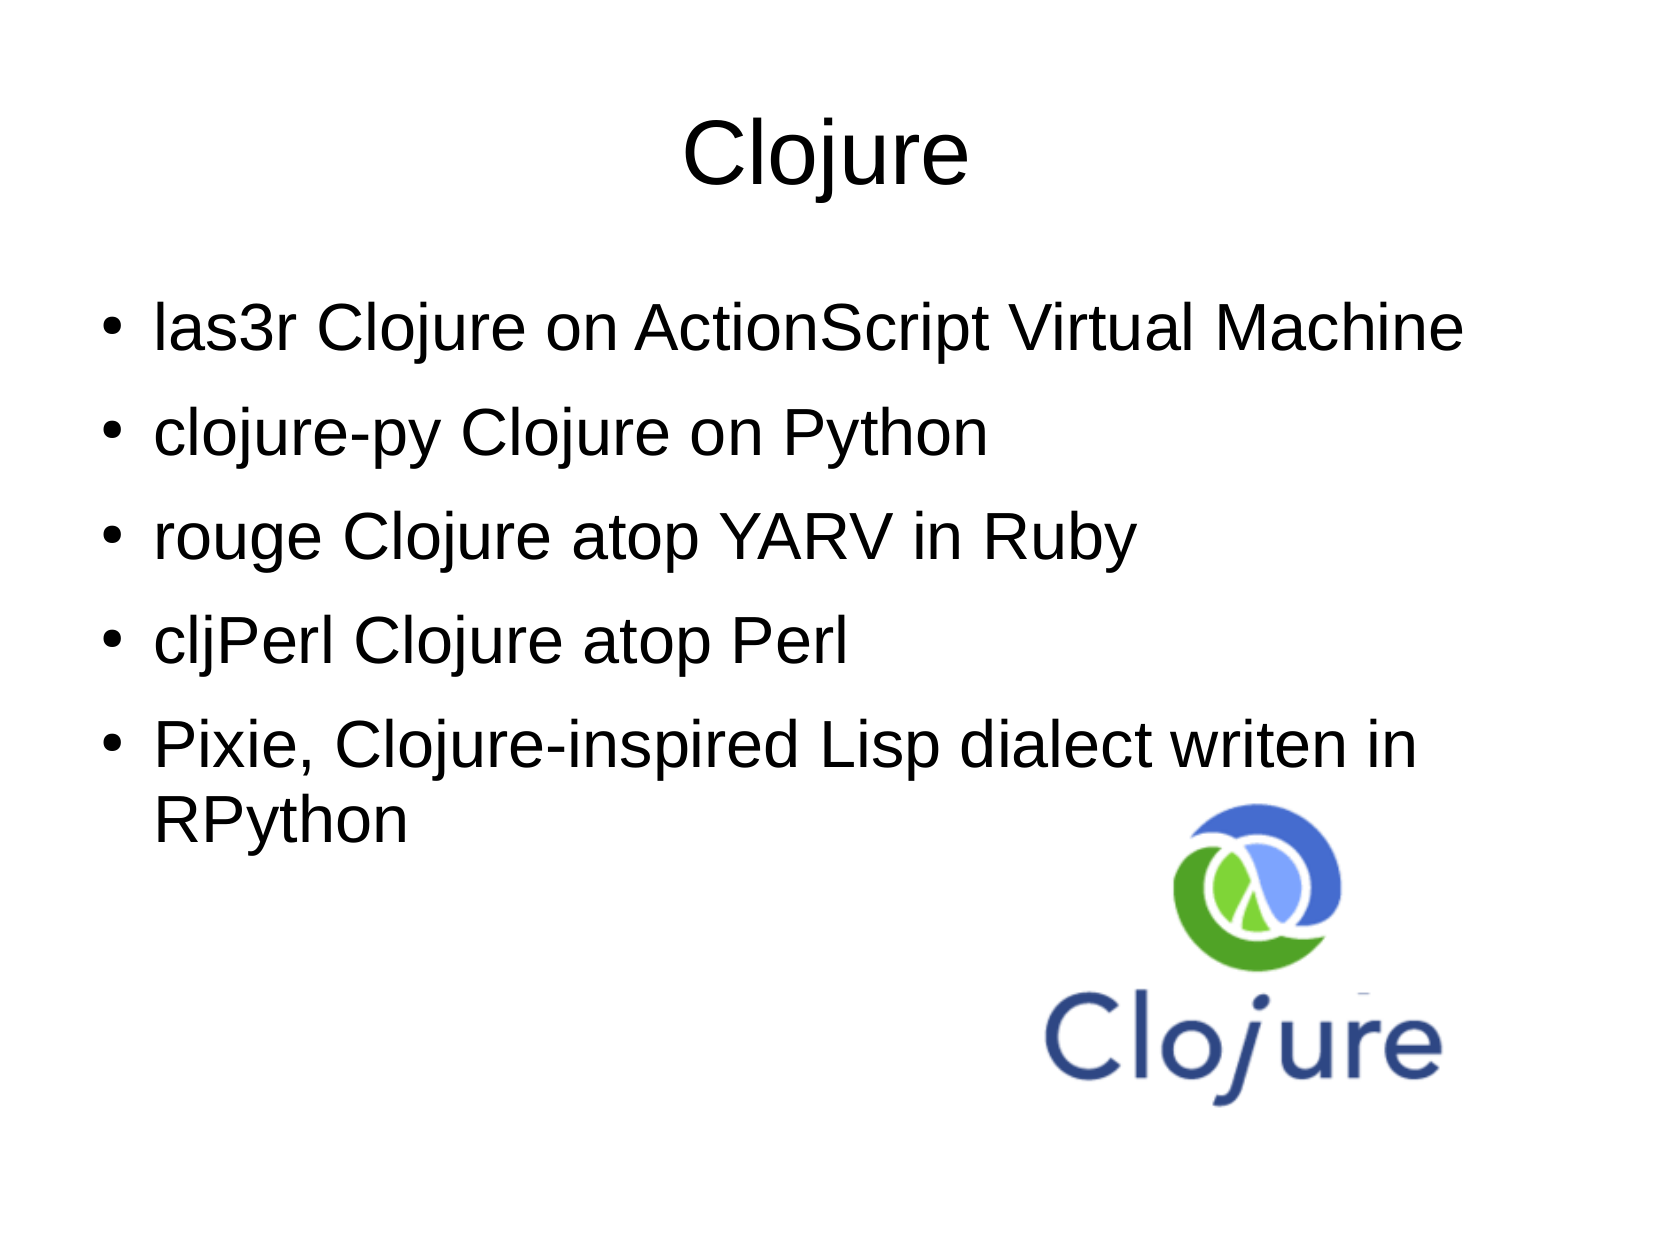

# Clojure
las3r Clojure on ActionScript Virtual Machine
clojure-py Clojure on Python
rouge Clojure atop YARV in Ruby
cljPerl Clojure atop Perl
Pixie, Clojure-inspired Lisp dialect writen in RPython